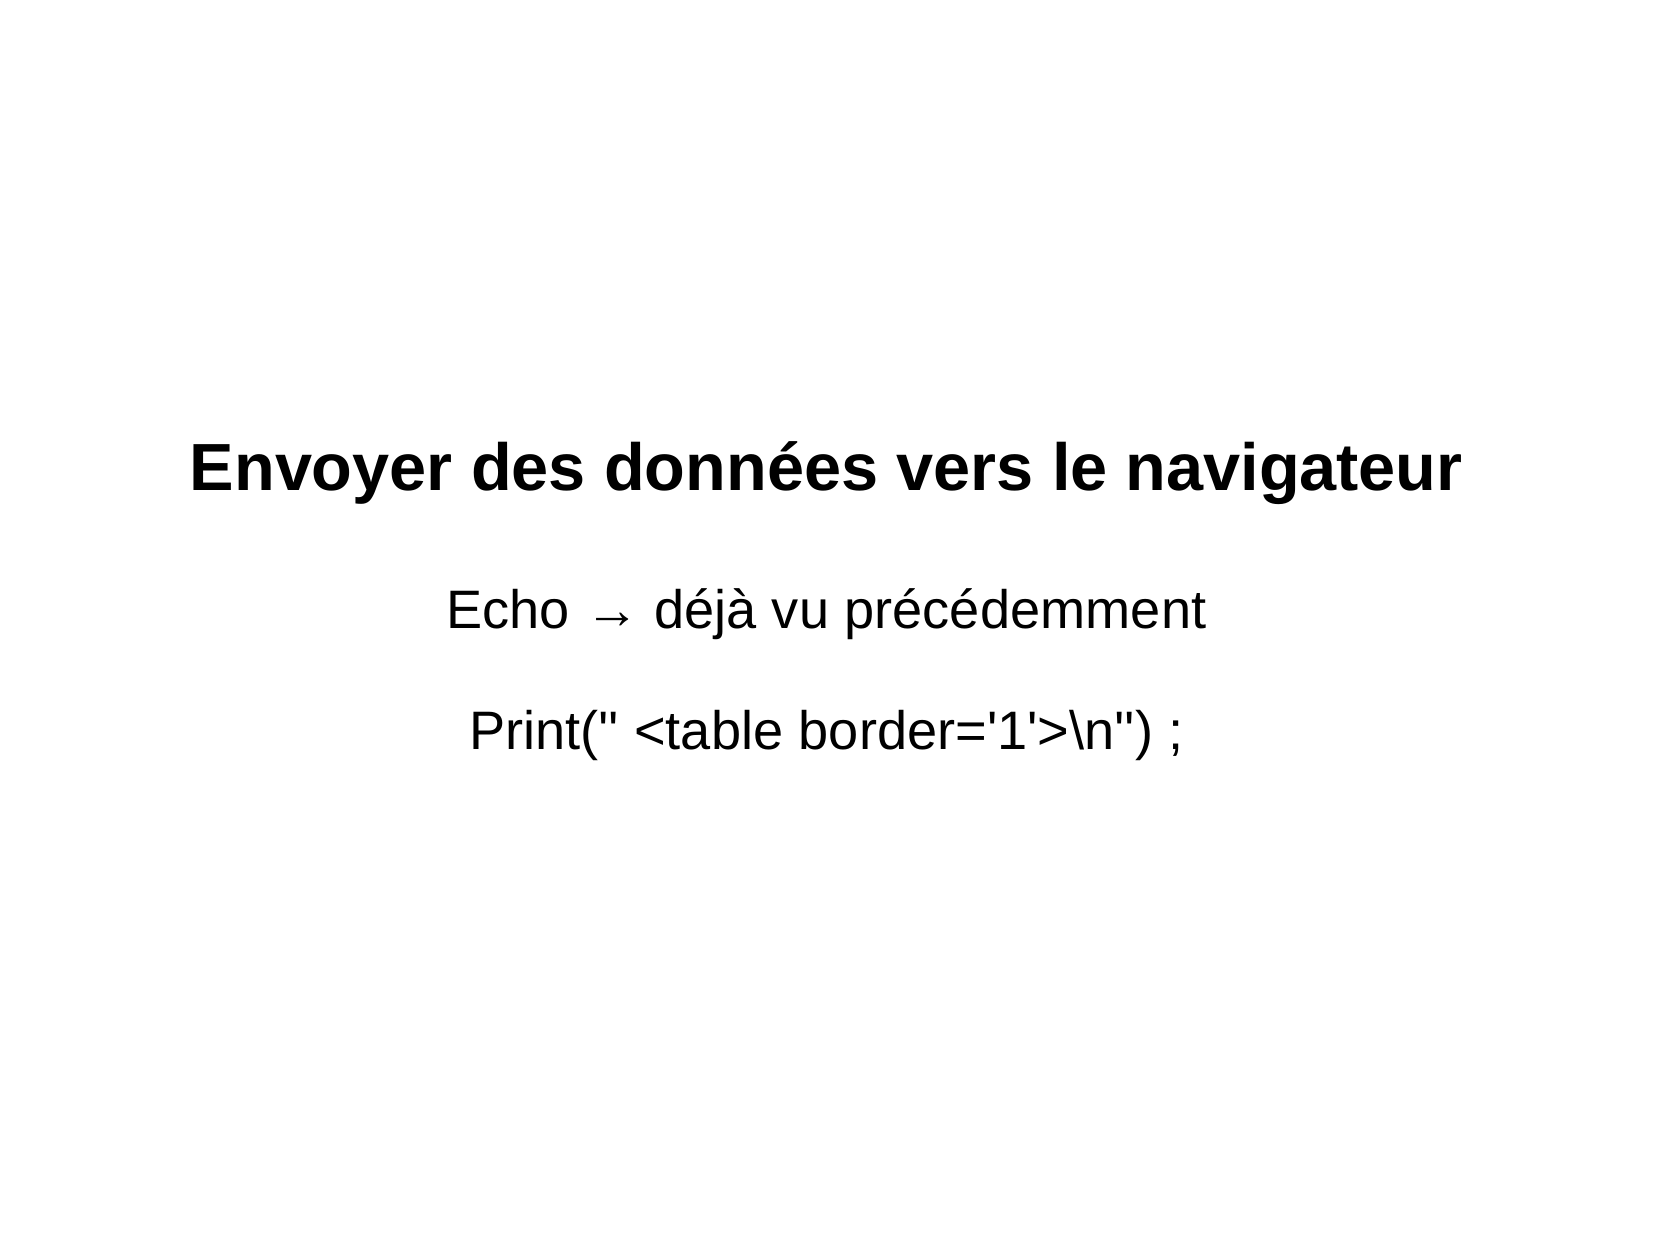

# Envoyer des données vers le navigateur
Echo → déjà vu précédemment
Print('' <table border='1'>\n'') ;